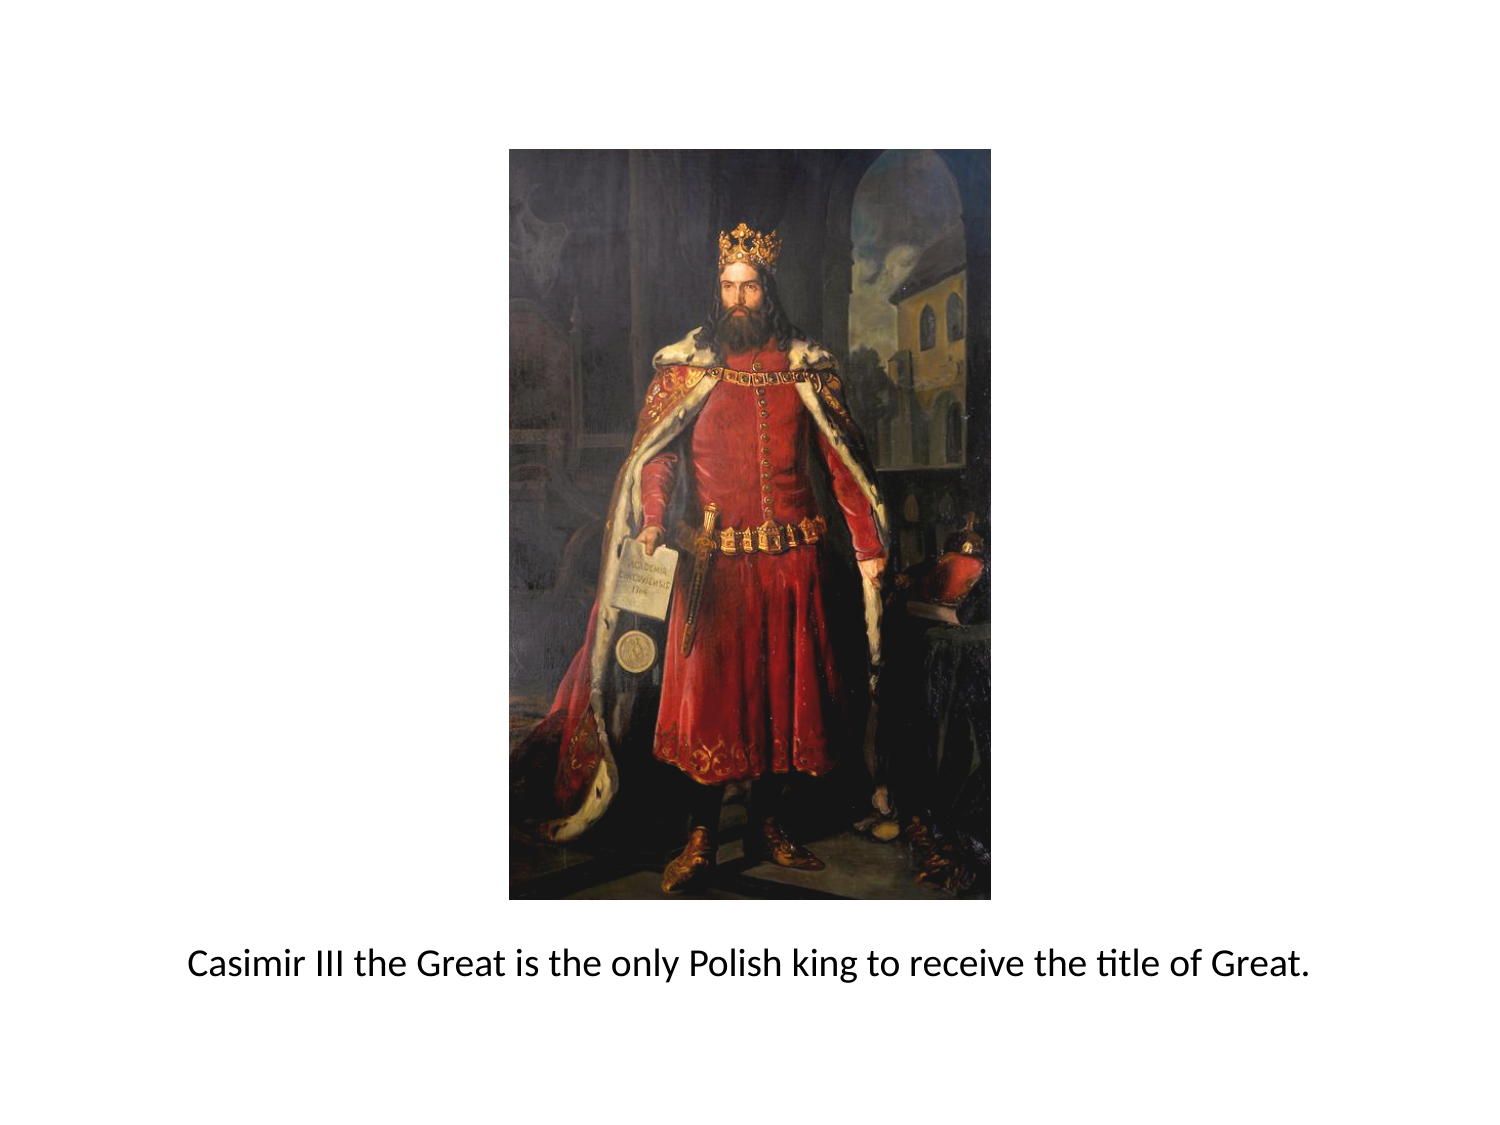

Casimir III the Great is the only Polish king to receive the title of Great.